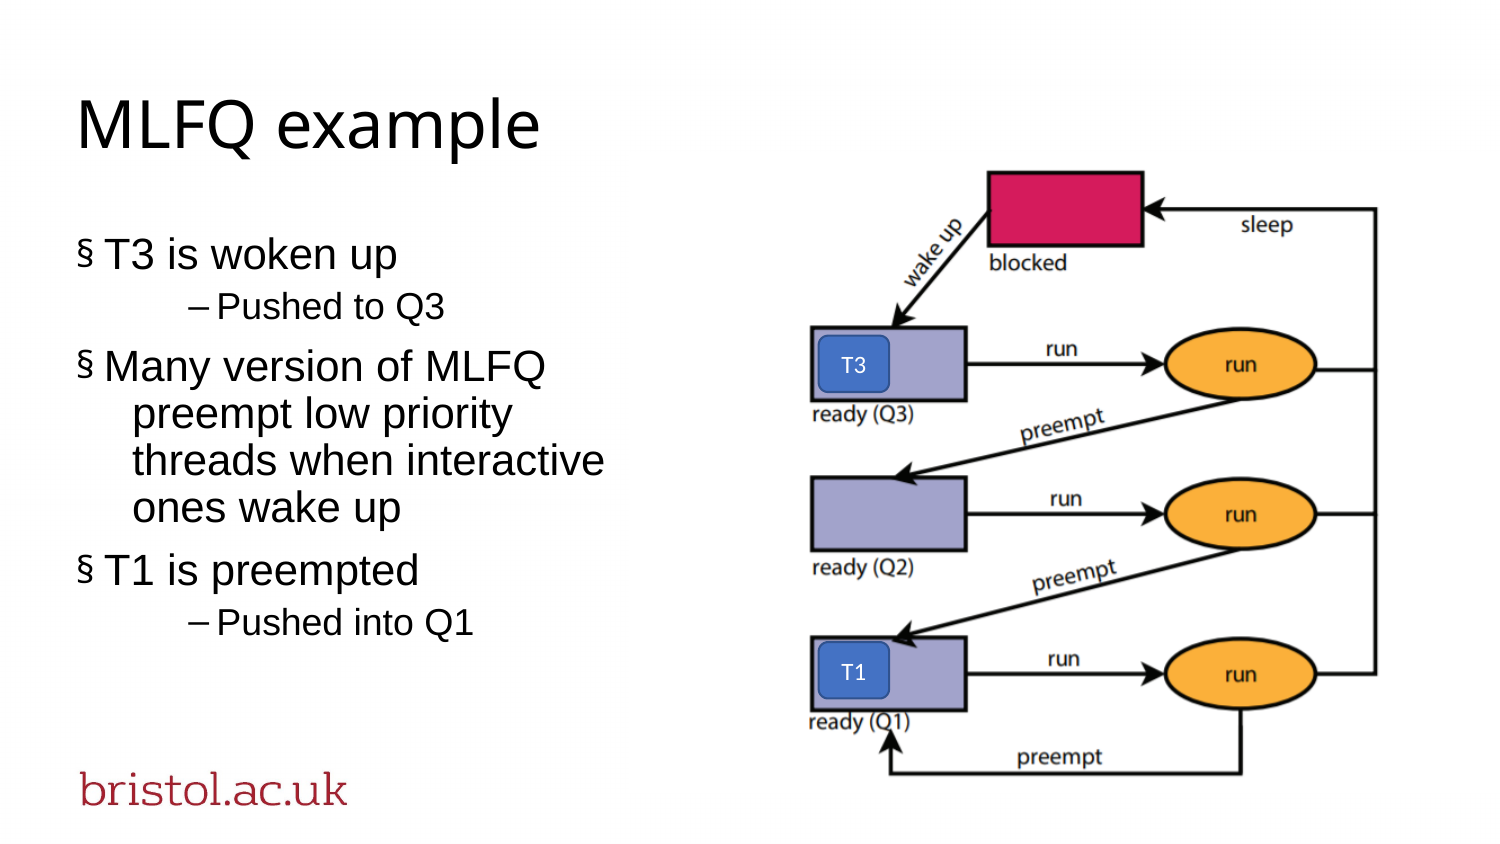

# MLFQ example
T3 is woken up
Pushed to Q3
Many version of MLFQ
preempt low priority
threads when interactive
ones wake up
T1 is preempted
Pushed into Q1
T3
T1